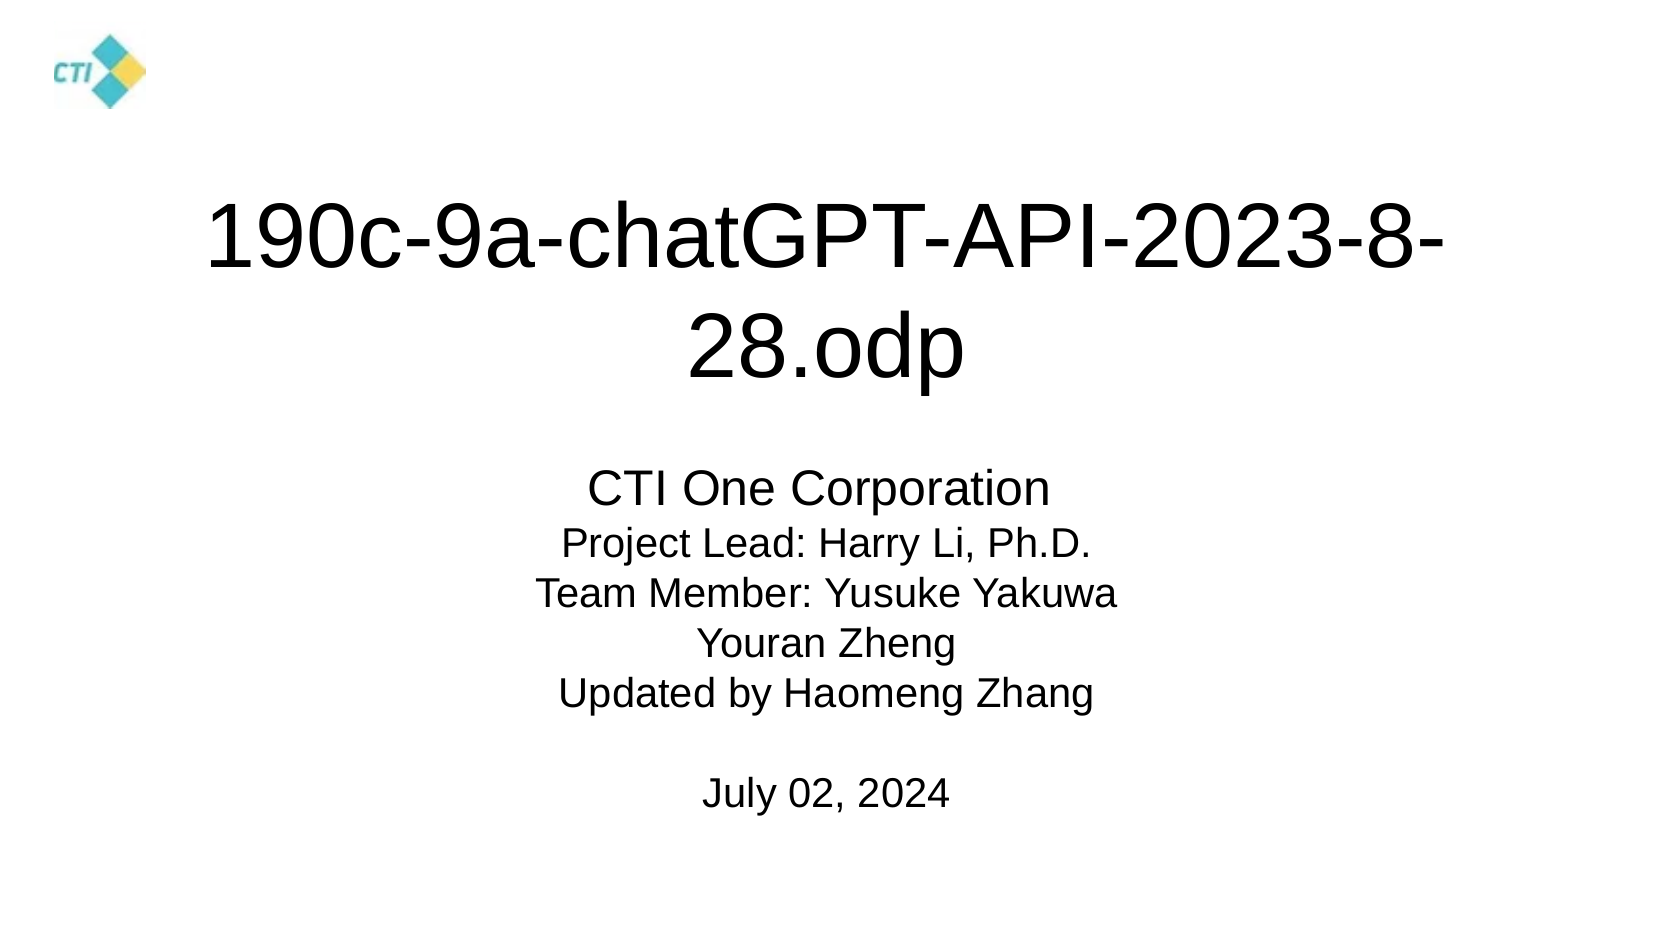

# 190c-9a-chatGPT-API-2023-8-28.odp CTI One Corporation Project Lead: Harry Li, Ph.D. Team Member: Yusuke Yakuwa Youran Zheng Updated by Haomeng Zhang July 02, 2024